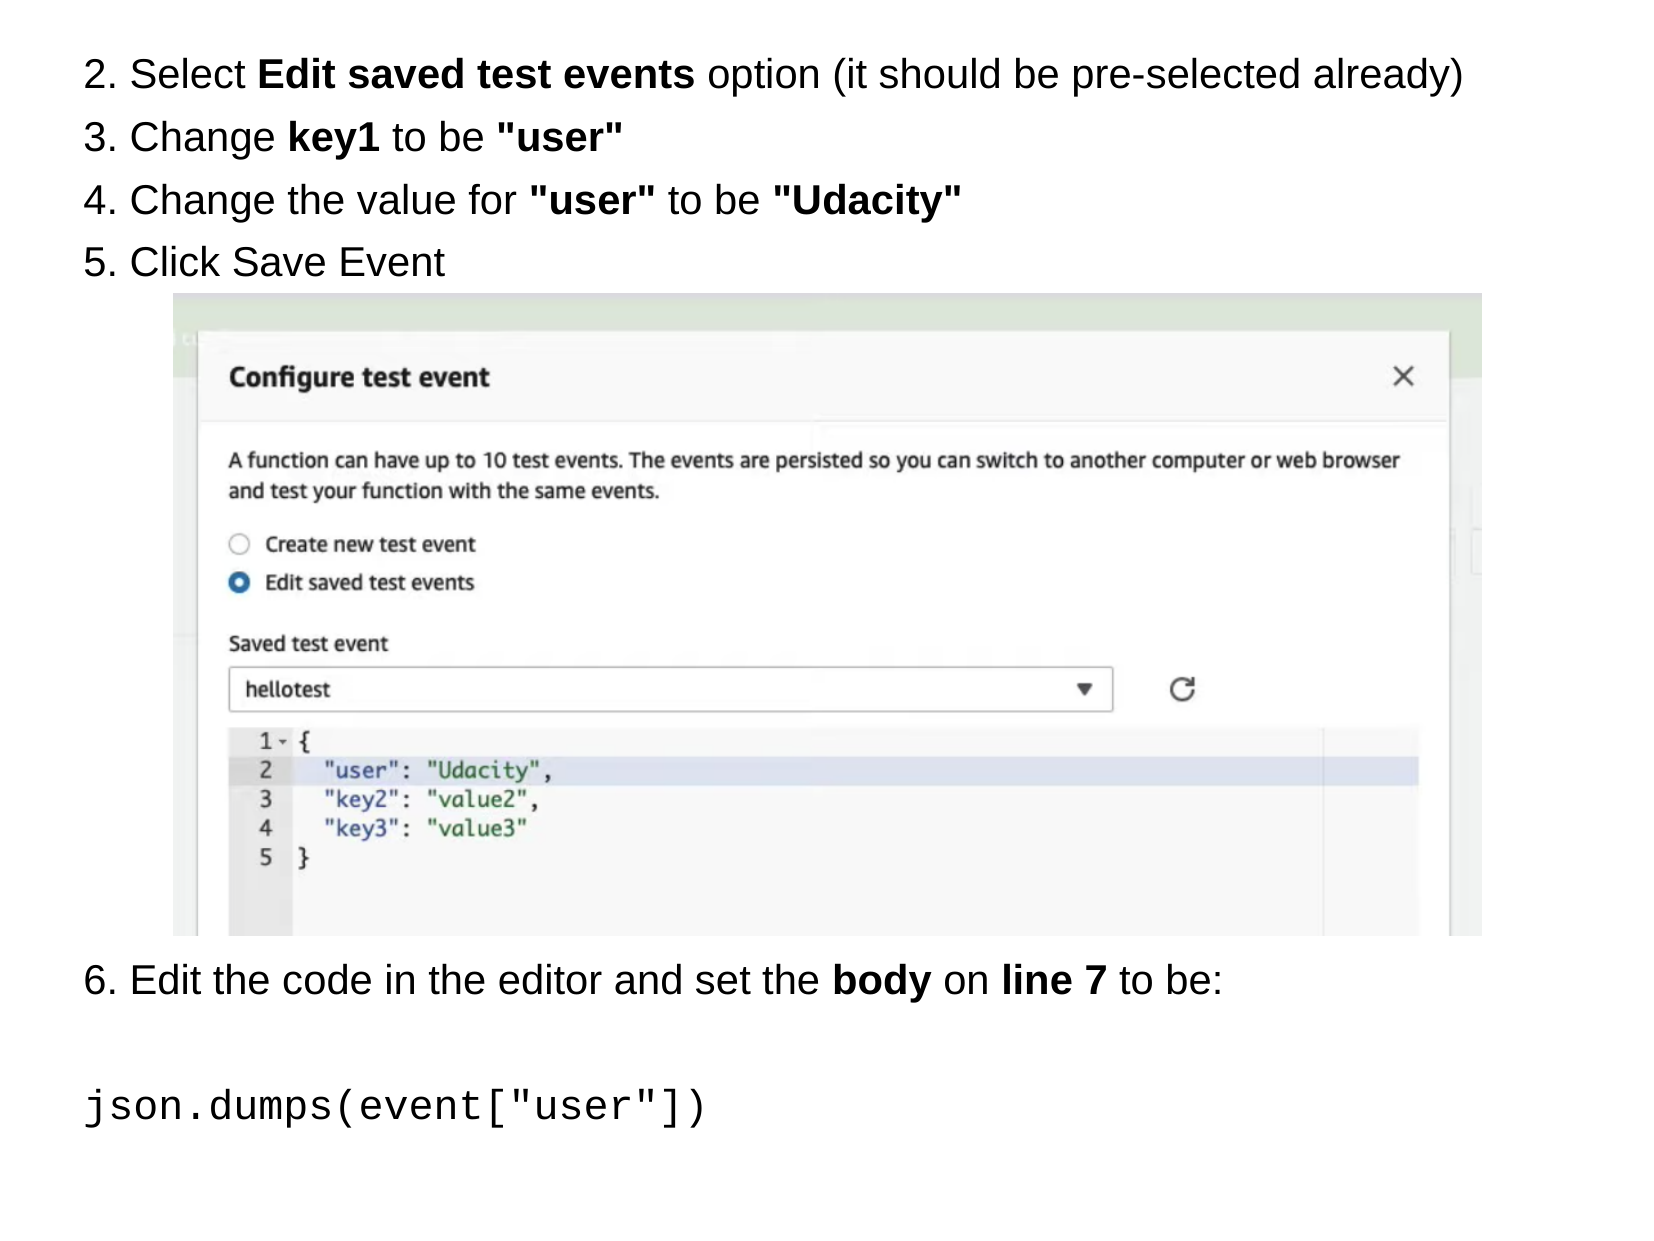

# 2. Select Edit saved test events option (it should be pre-selected already)
3. Change key1 to be "user"
4. Change the value for "user" to be "Udacity"
5. Click Save Event
6. Edit the code in the editor and set the body on line 7 to be:
json.dumps(event["user"])